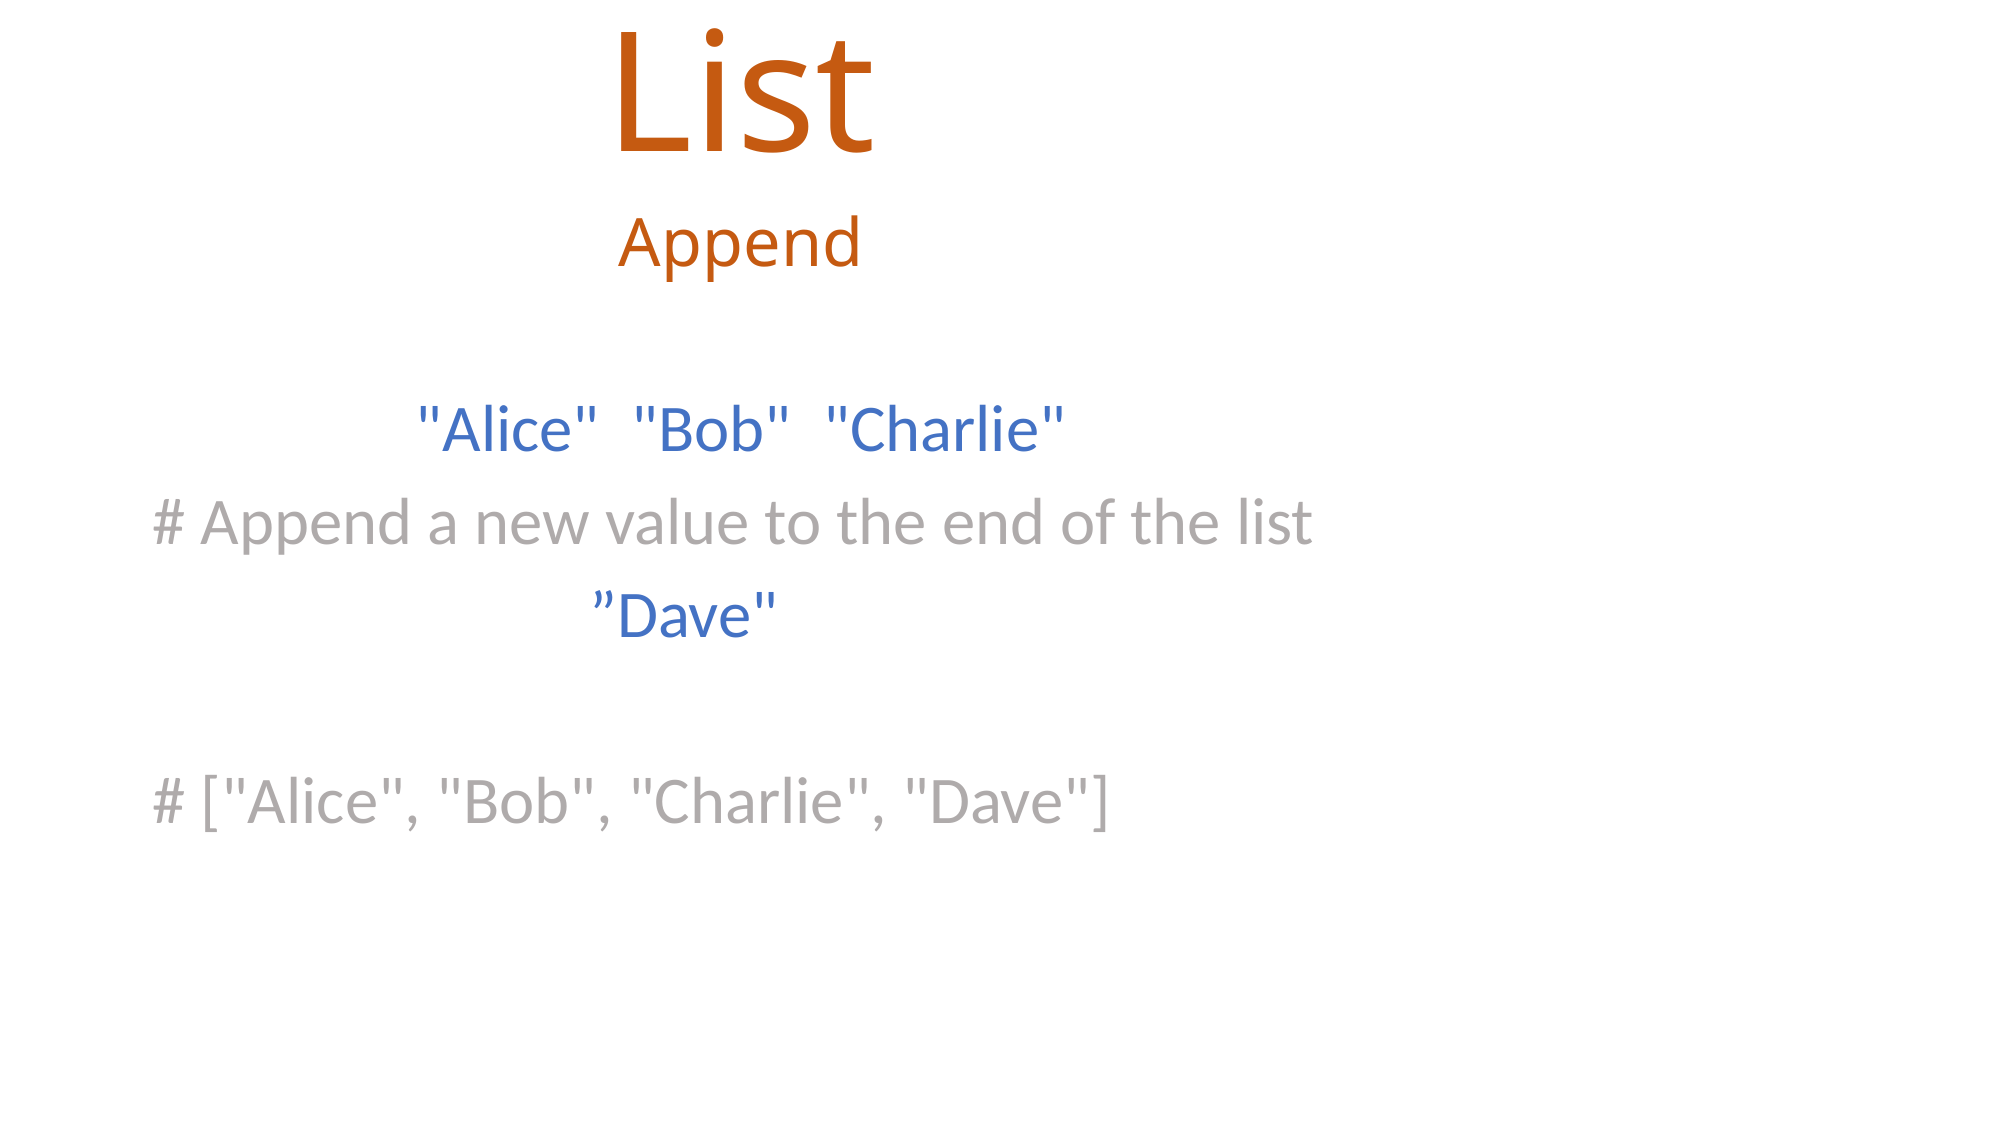

# List
Append
names = ["Alice", "Bob", "Charlie"]
# Append a new value to the end of the list
names.append (”Dave")
print(names)
# ["Alice", "Bob", "Charlie", "Dave"]